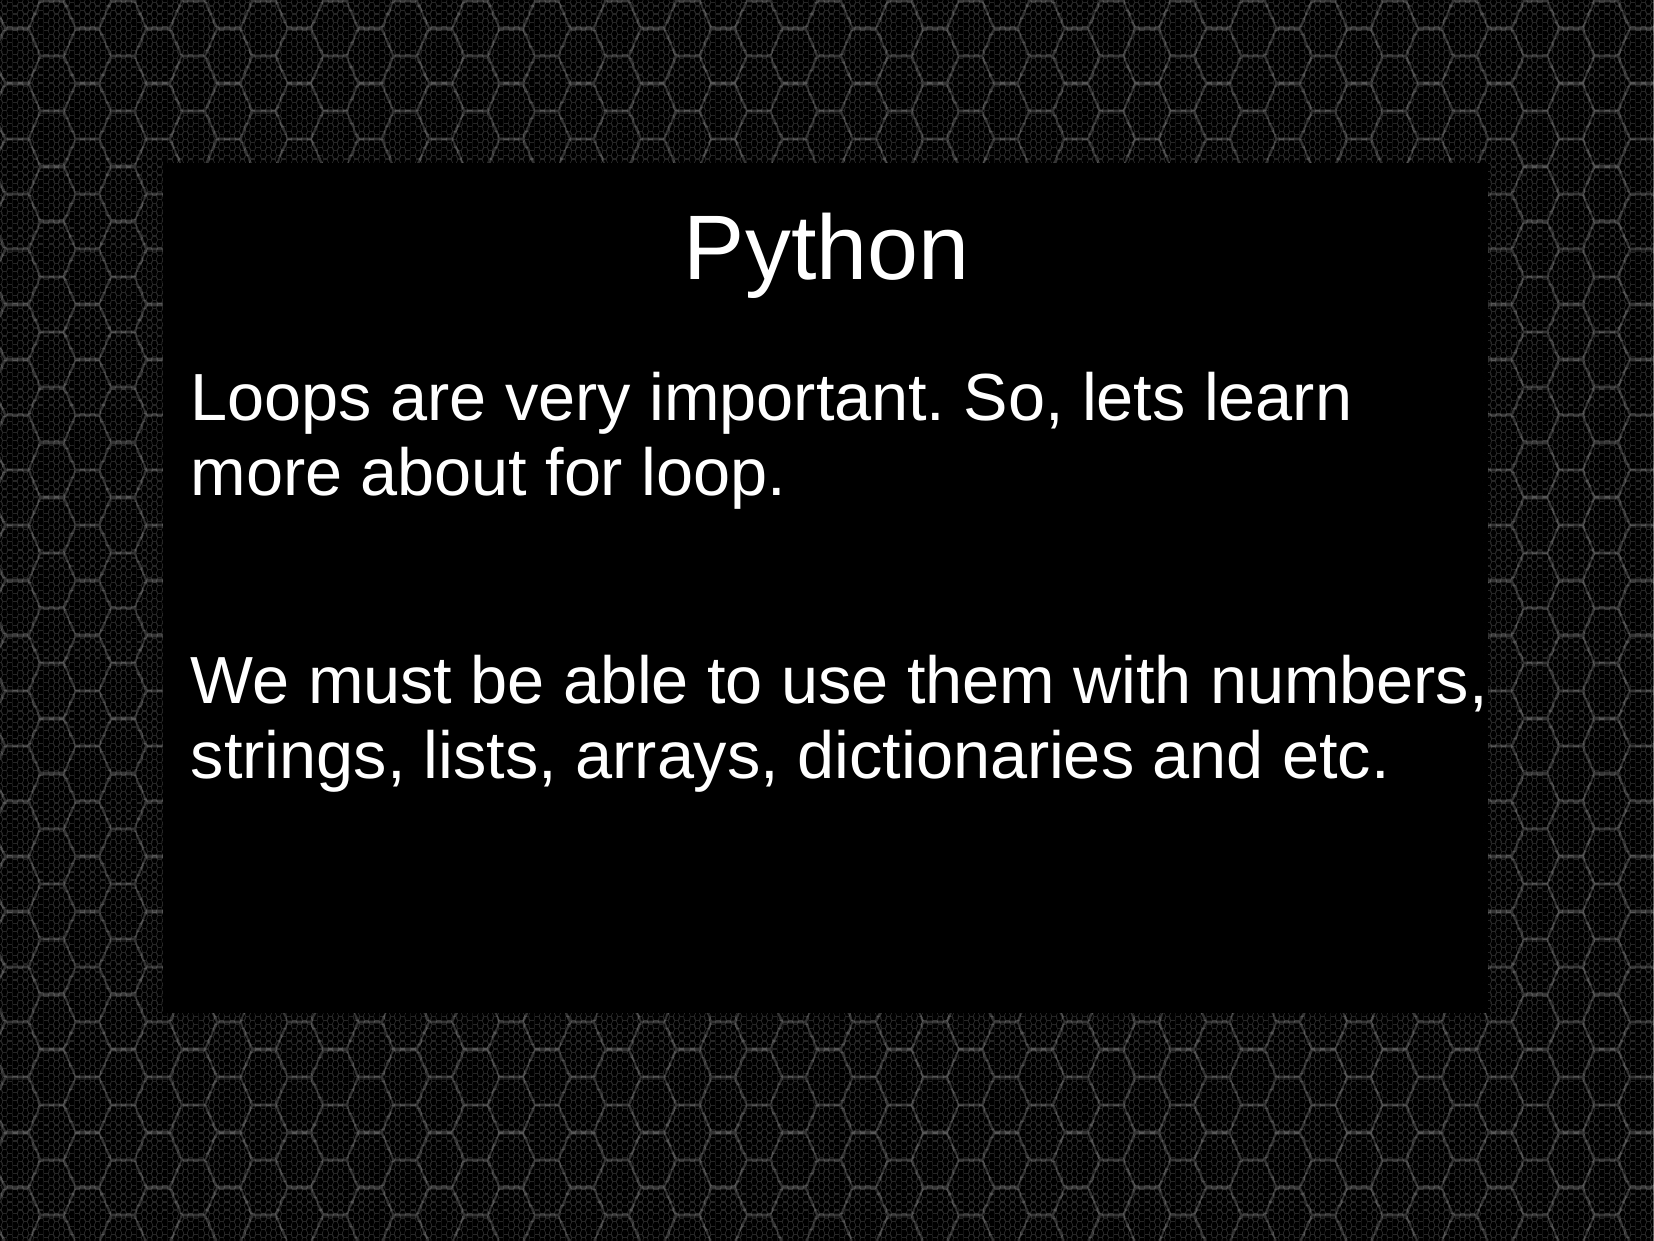

# Python
Loops are very important. So, lets learn more about for loop.
We must be able to use them with numbers, strings, lists, arrays, dictionaries and etc.